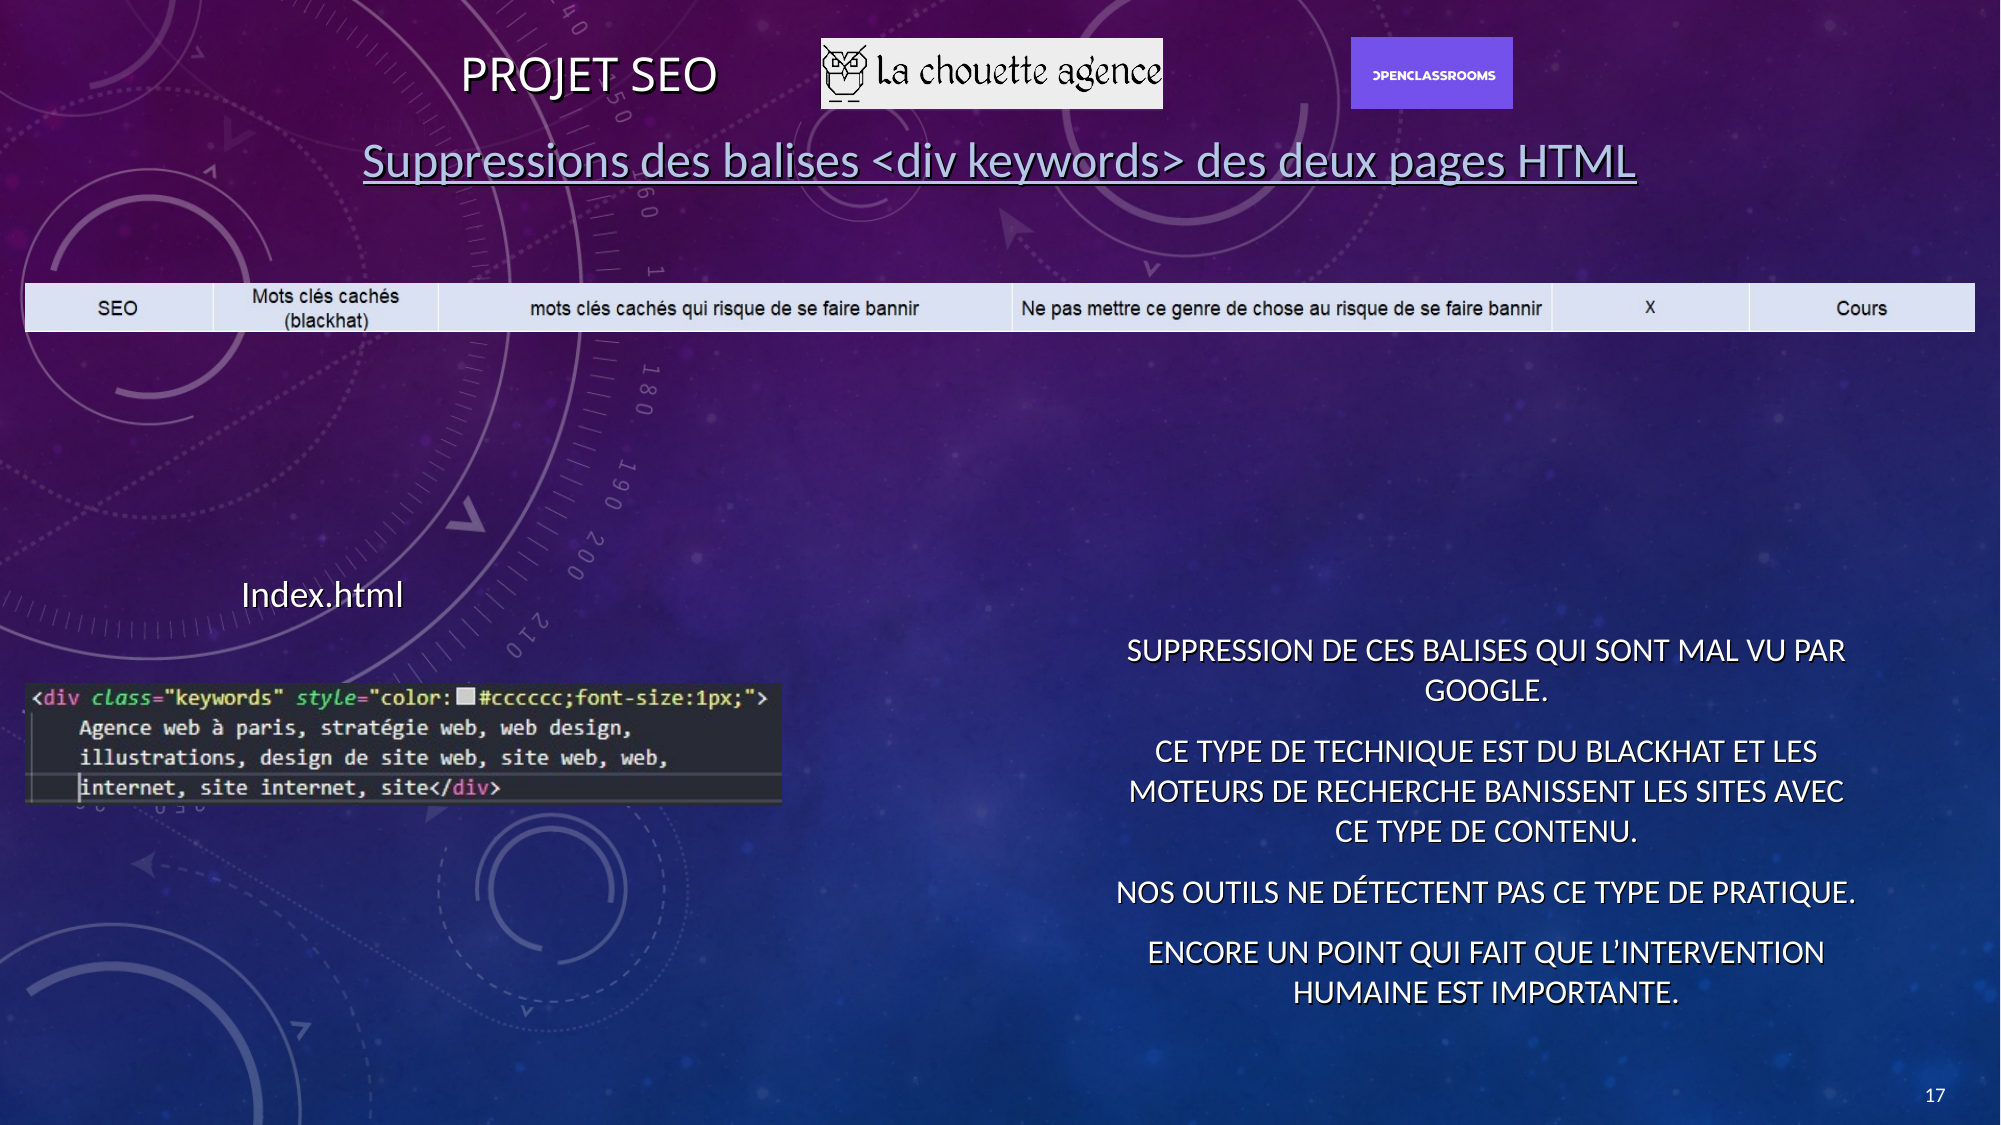

# Projet SEO					 avec
Suppressions des balises <div keywords> des deux pages HTML
Index.html
Suppression de ces balises qui sont mal vu par google.
Ce type de technique est du blackhat et les moteurs de recherche banissent les sites avec ce type de contenu.
Nos outils ne détectent pas ce type de pratique.
Encore un point qui fait que l’intervention humaine est importante.